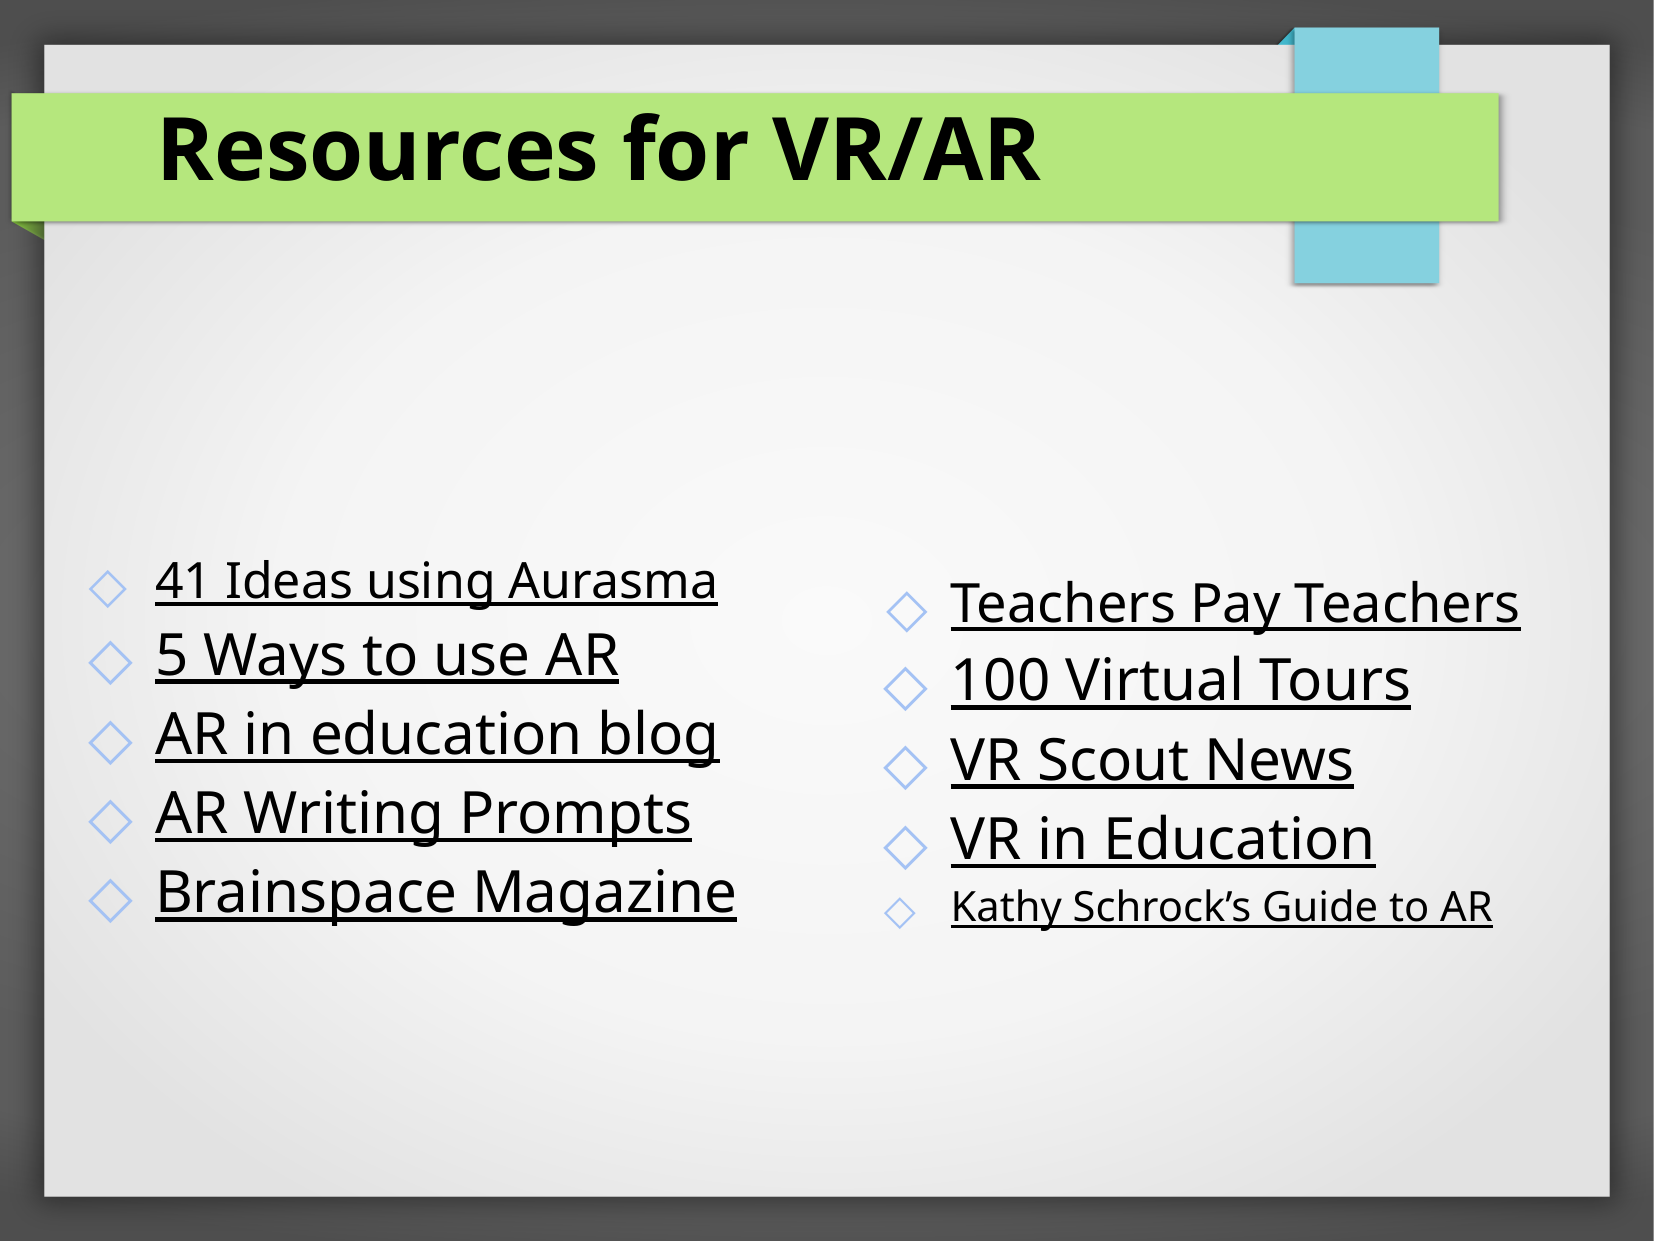

# Resources for VR/AR
41 Ideas using Aurasma
5 Ways to use AR
AR in education blog
AR Writing Prompts
Brainspace Magazine
Teachers Pay Teachers
100 Virtual Tours
VR Scout News
VR in Education
Kathy Schrock’s Guide to AR